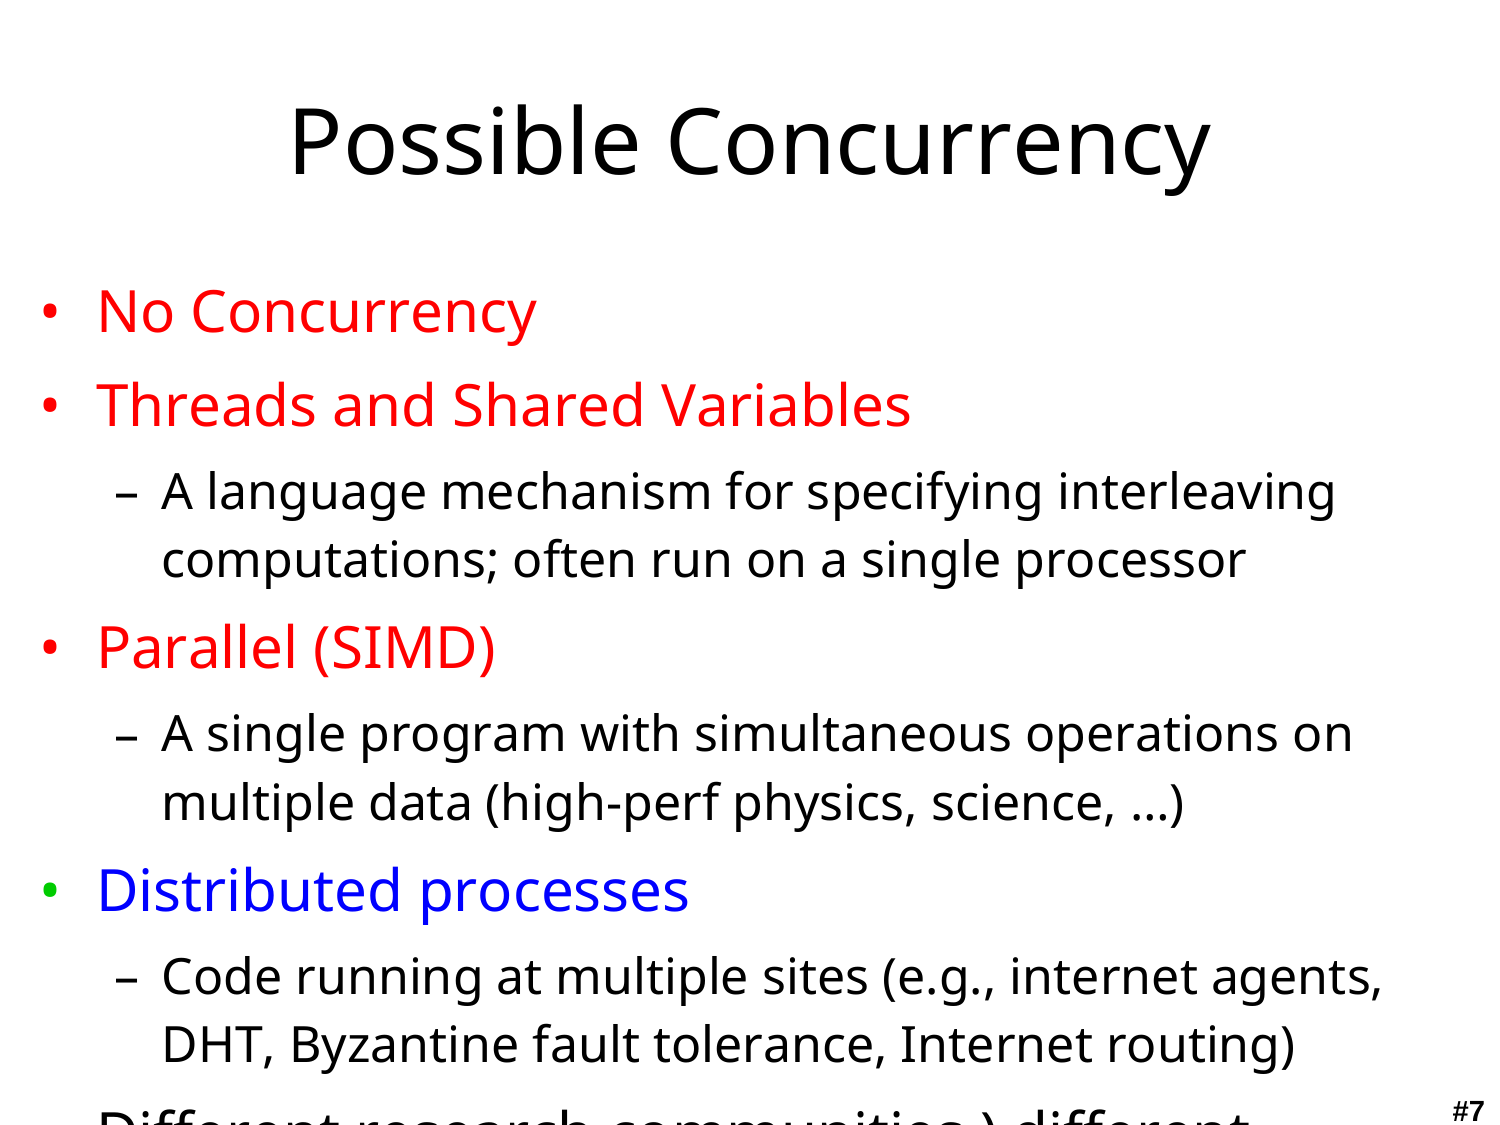

# Possible Concurrency
No Concurrency
Threads and Shared Variables
A language mechanism for specifying interleaving computations; often run on a single processor
Parallel (SIMD)
A single program with simultaneous operations on multiple data (high-perf physics, science, …)
Distributed processes
Code running at multiple sites (e.g., internet agents, DHT, Byzantine fault tolerance, Internet routing)
Different research communities ) different notions
7